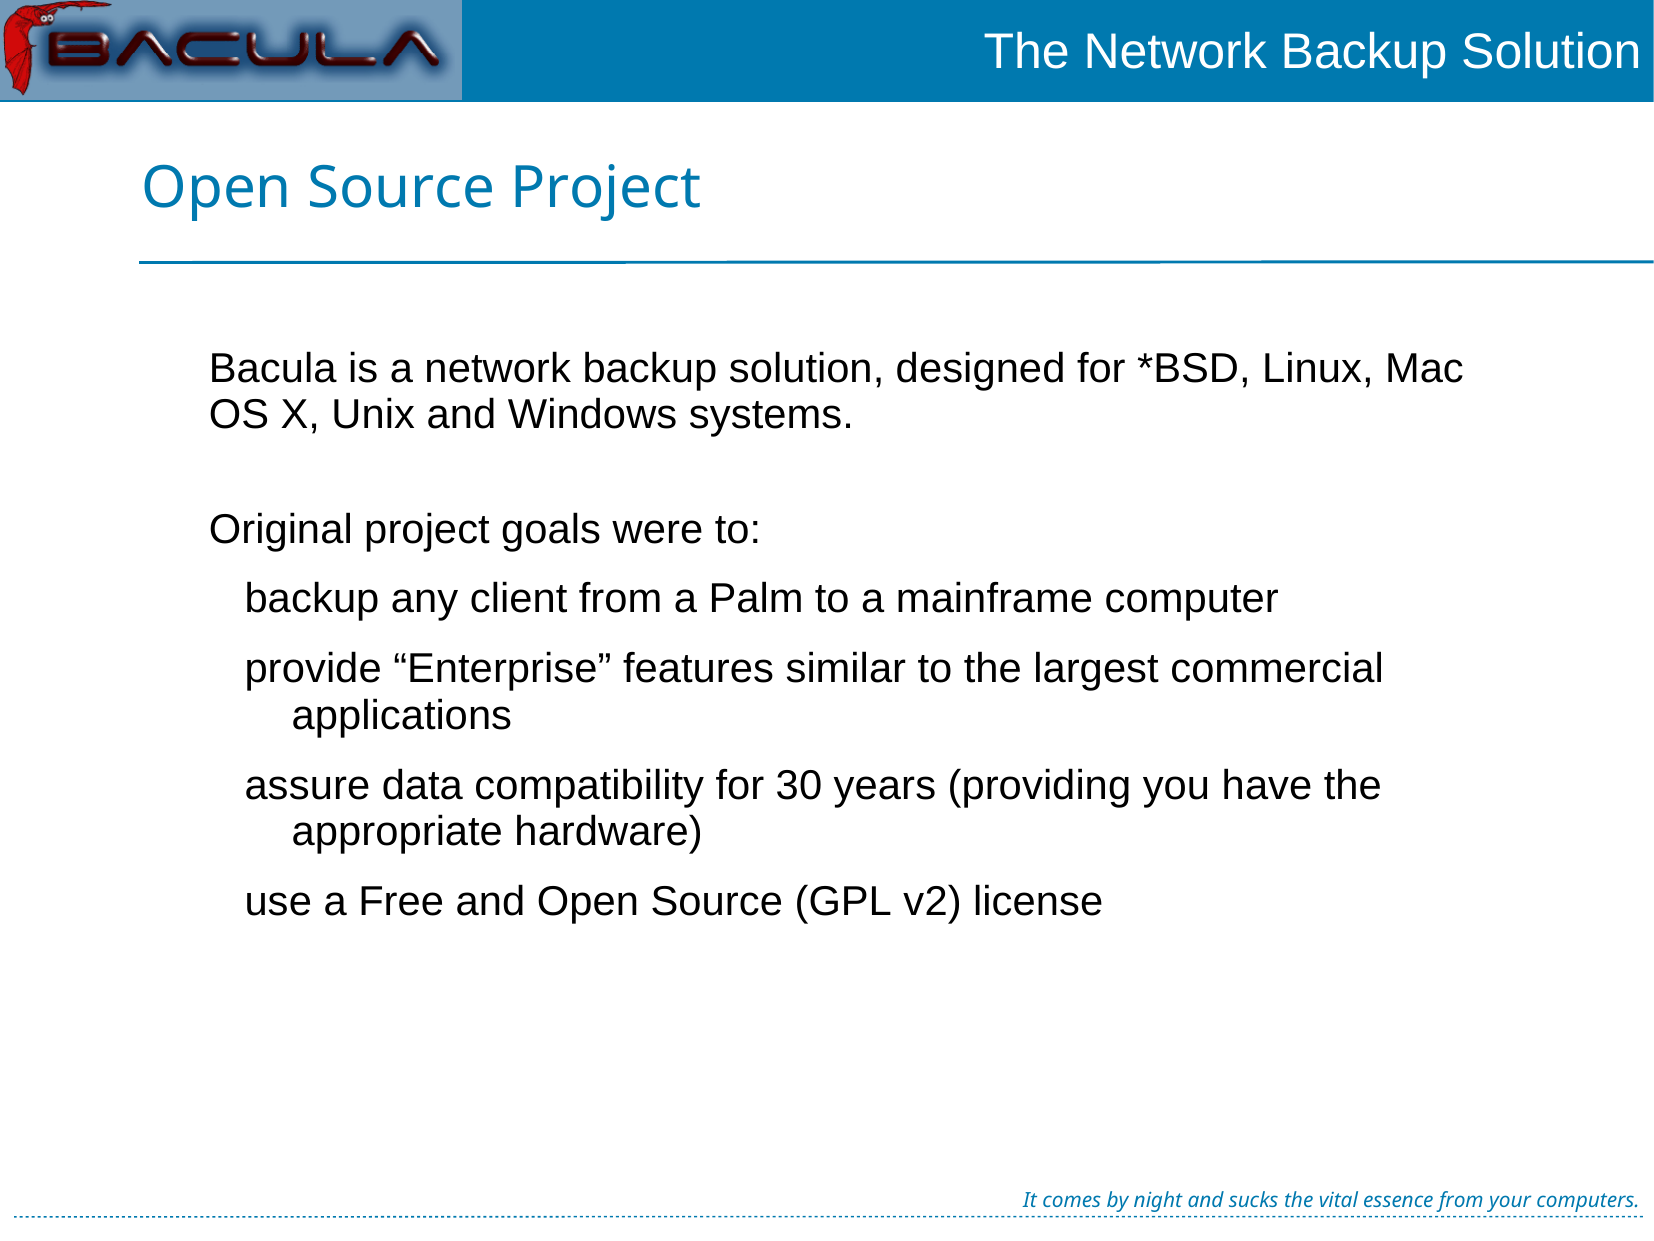

# Open Source Project
Bacula is a network backup solution, designed for *BSD, Linux, Mac OS X, Unix and Windows systems.
Original project goals were to:
backup any client from a Palm to a mainframe computer
provide “Enterprise” features similar to the largest commercial applications
assure data compatibility for 30 years (providing you have the appropriate hardware)
use a Free and Open Source (GPL v2) license